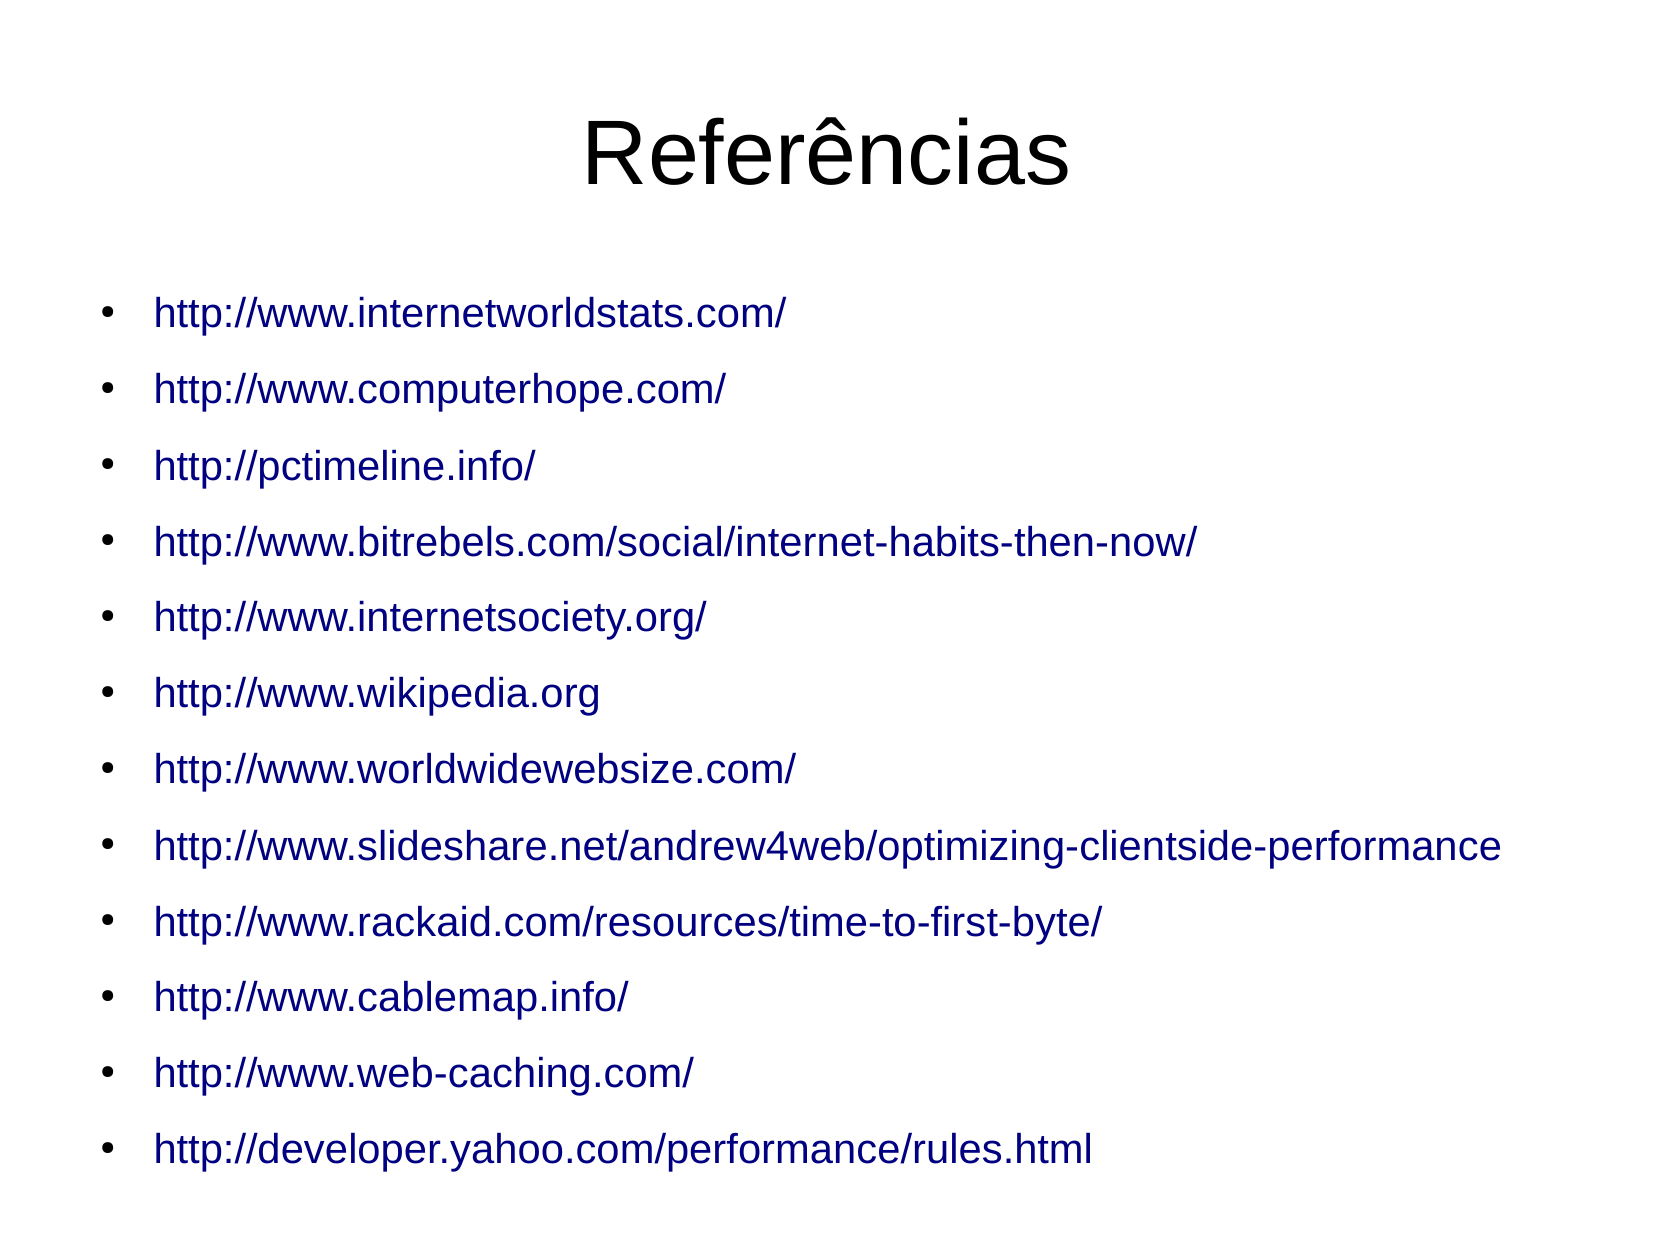

# Referências
http://www.internetworldstats.com/
http://www.computerhope.com/
http://pctimeline.info/
http://www.bitrebels.com/social/internet-habits-then-now/
http://www.internetsociety.org/
http://www.wikipedia.org
http://www.worldwidewebsize.com/
http://www.slideshare.net/andrew4web/optimizing-clientside-performance
http://www.rackaid.com/resources/time-to-first-byte/
http://www.cablemap.info/
http://www.web-caching.com/
http://developer.yahoo.com/performance/rules.html